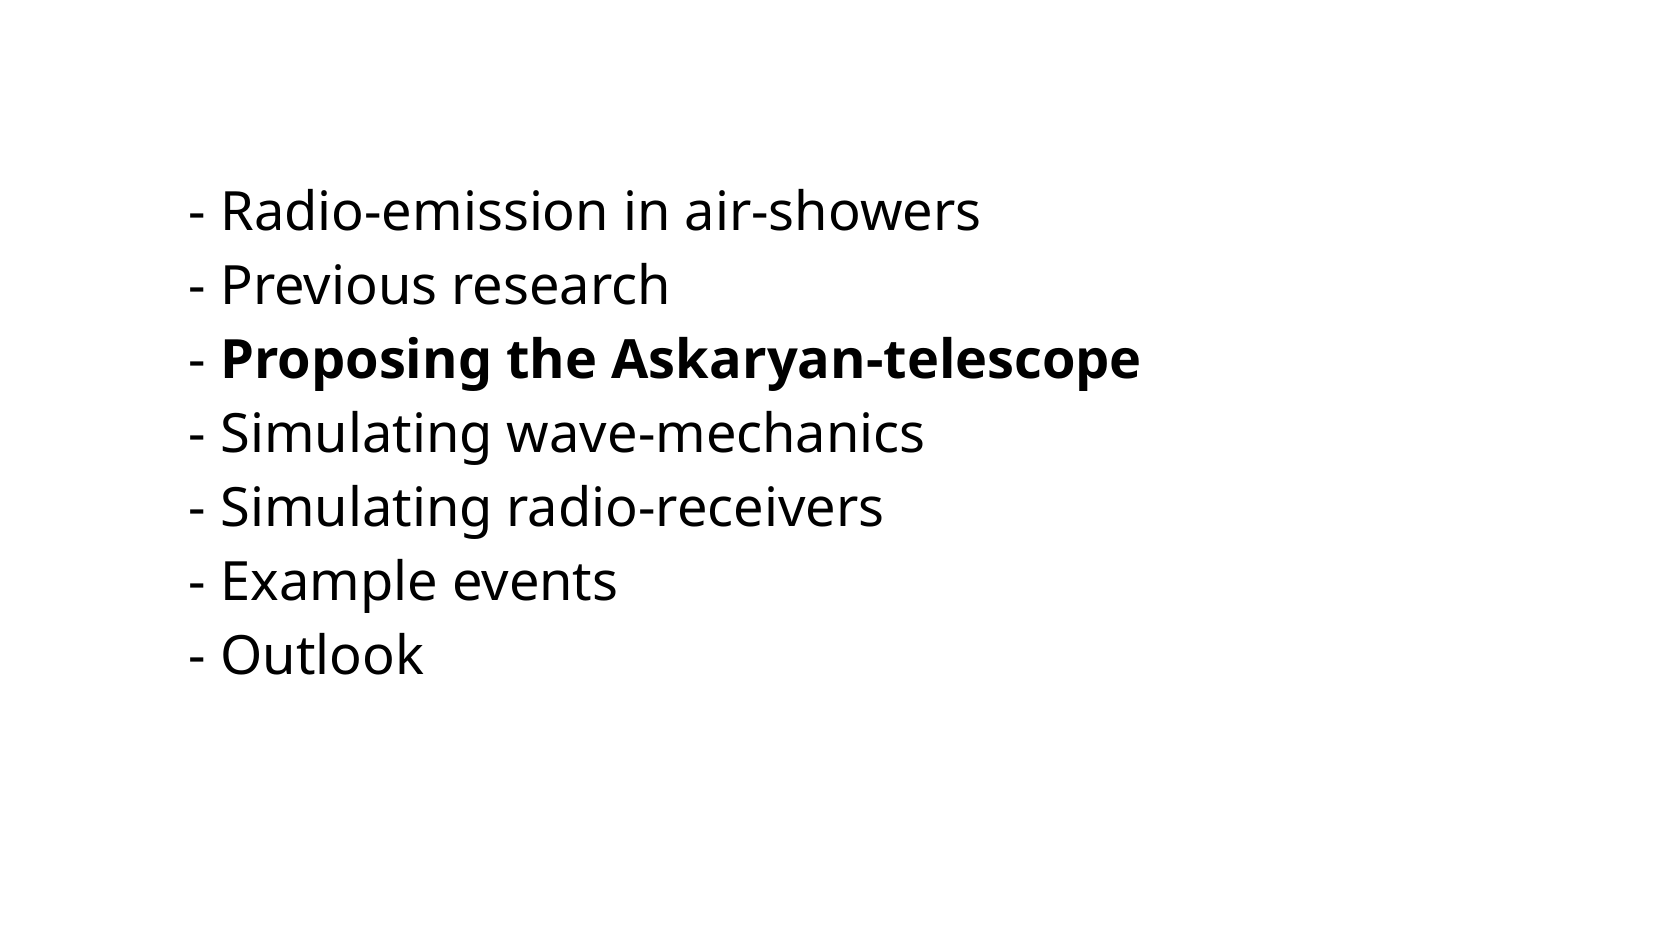

- Radio-emission in air-showers
- Previous research
- Proposing the Askaryan-telescope
- Simulating wave-mechanics
- Simulating radio-receivers
- Example events
- Outlook